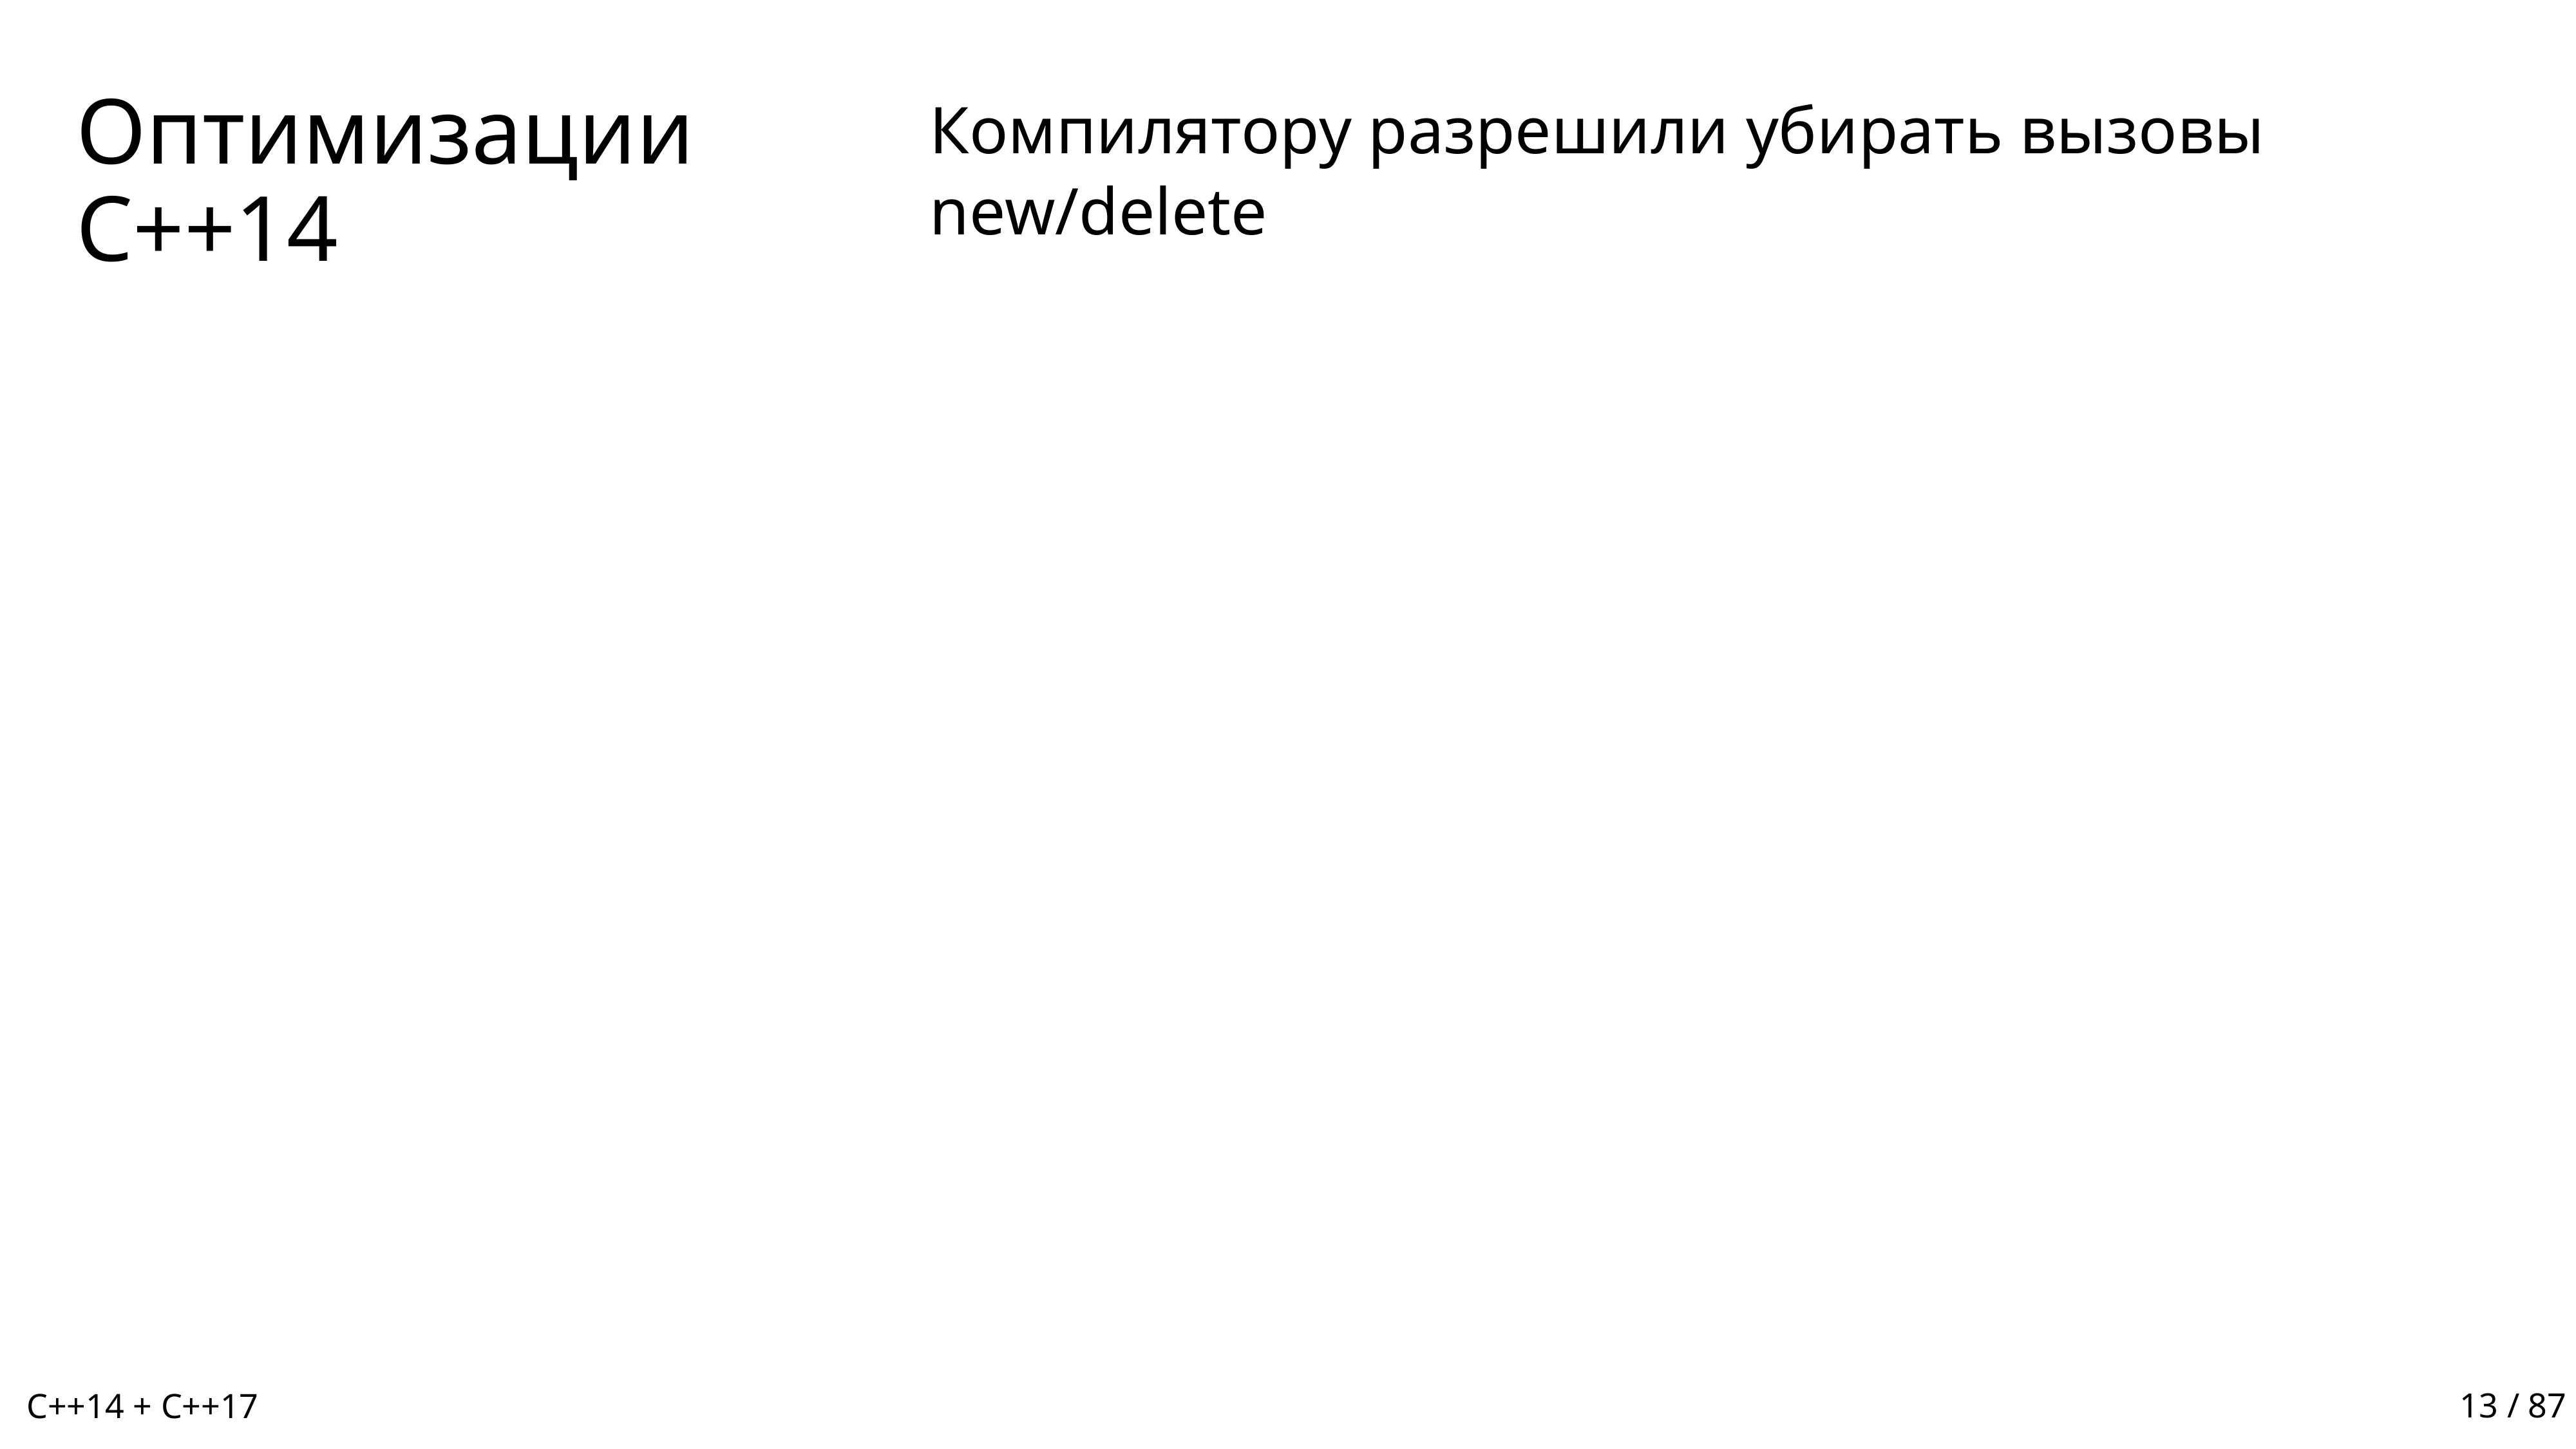

# Оптимизации C++14
Компилятору разрешили убирать вызовы new/delete
C++14 + C++17